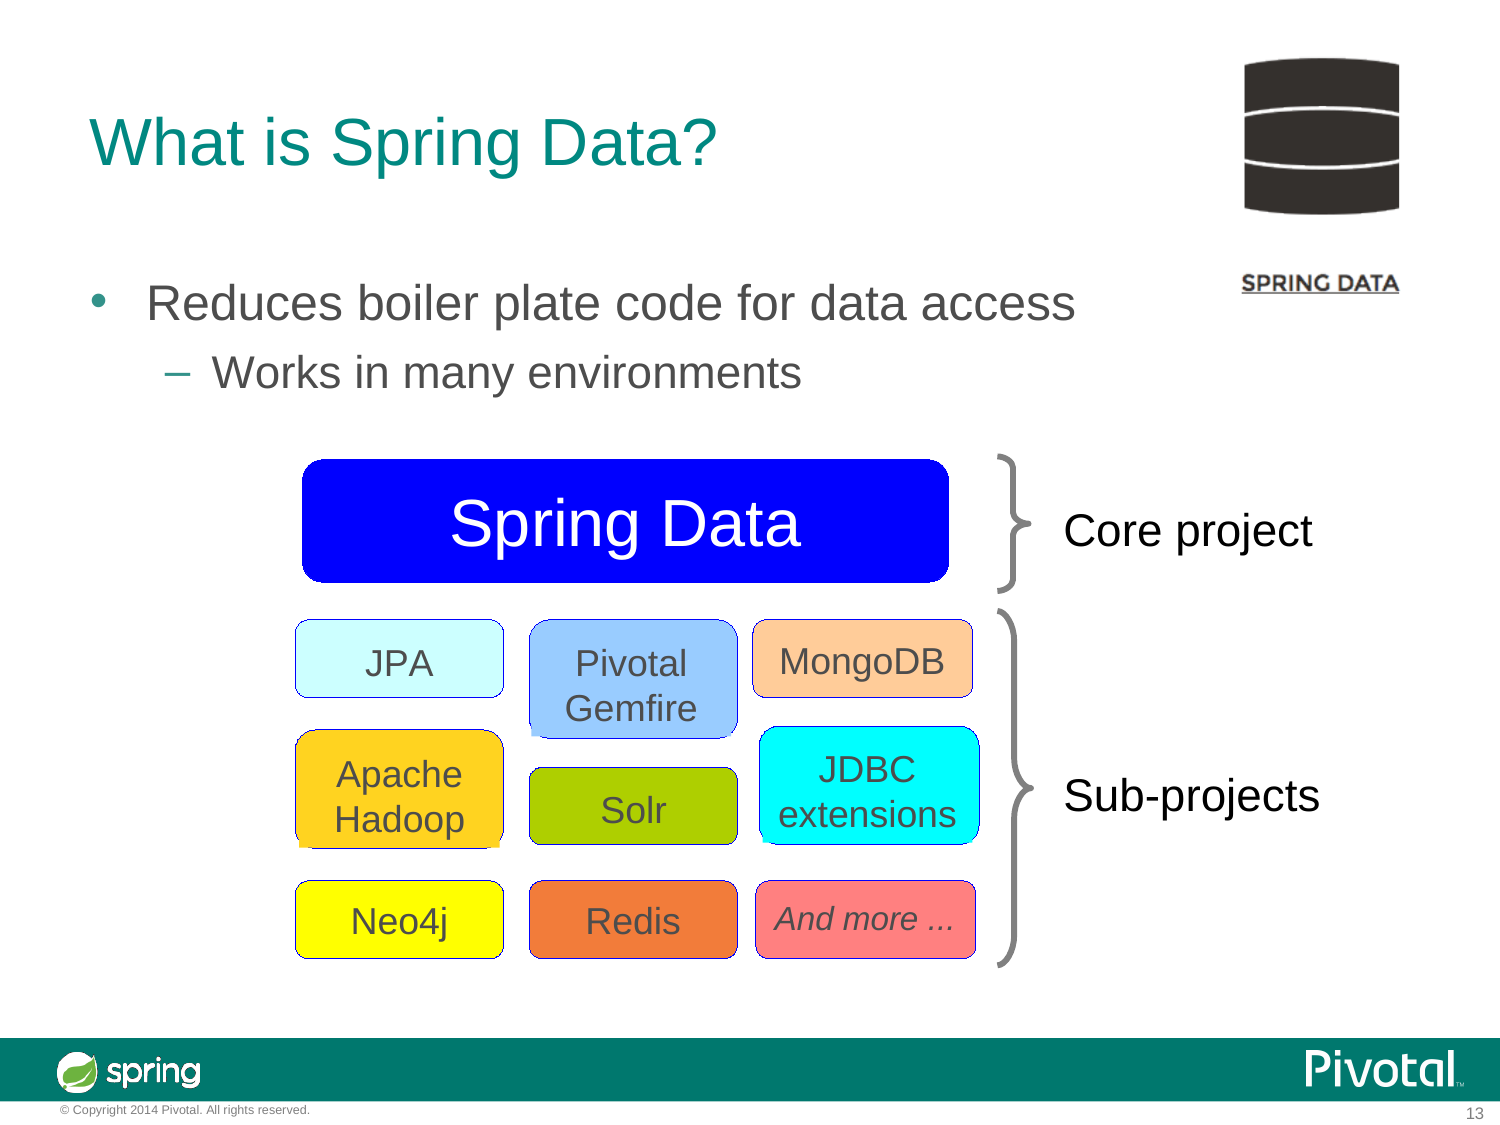

# What is Spring Data?
Reduces boiler plate code for data access
Works in many environments
Spring Data
Core project
MongoDB
Pivotal
Gemfire
JPA
JDBC
extensions
Apache
Hadoop
Sub-projects
Solr
Redis
Neo4j
And more ...